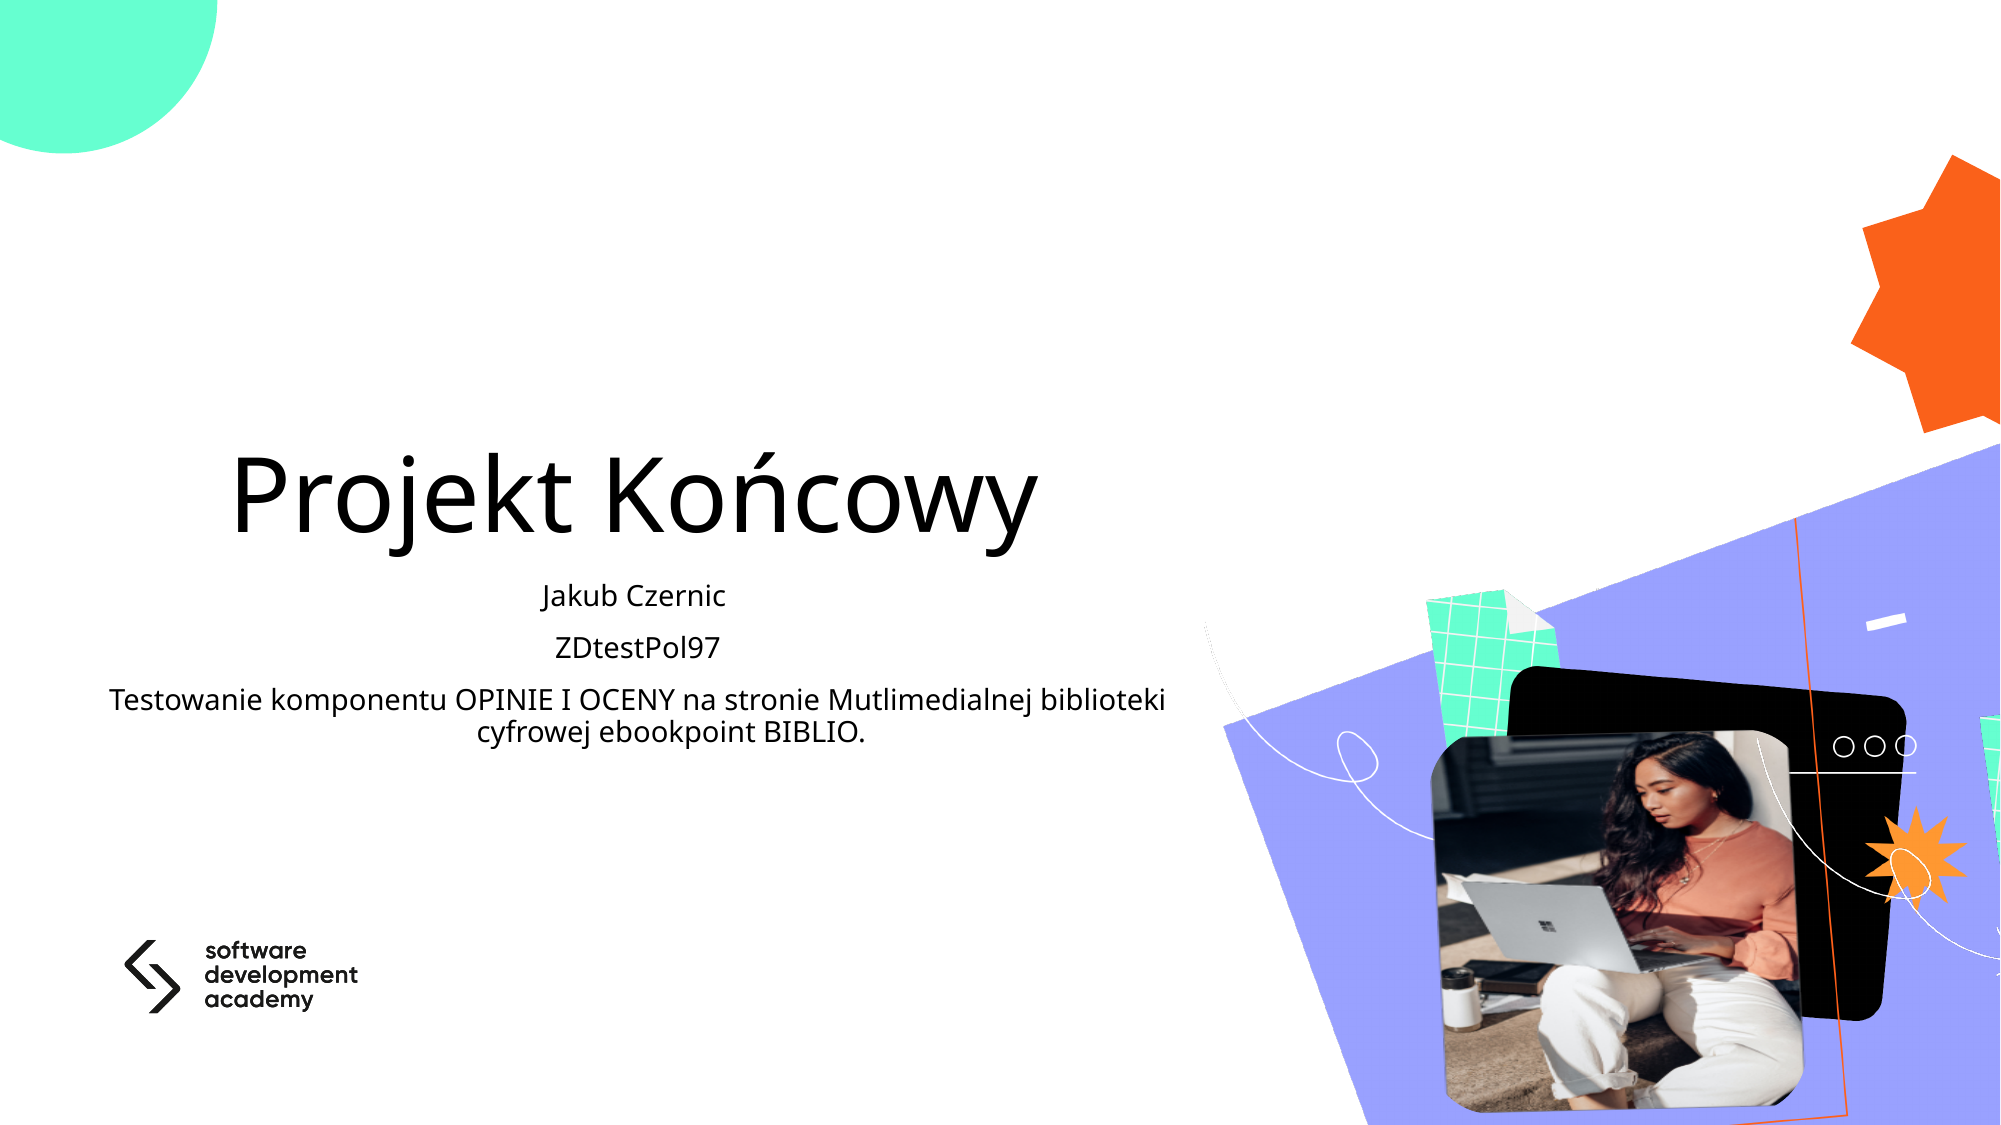

# Projekt Końcowy
Jakub Czernic
ZDtestPol97
Testowanie komponentu OPINIE I OCENY na stronie Mutlimedialnej biblioteki cyfrowej ebookpoint BIBLIO.